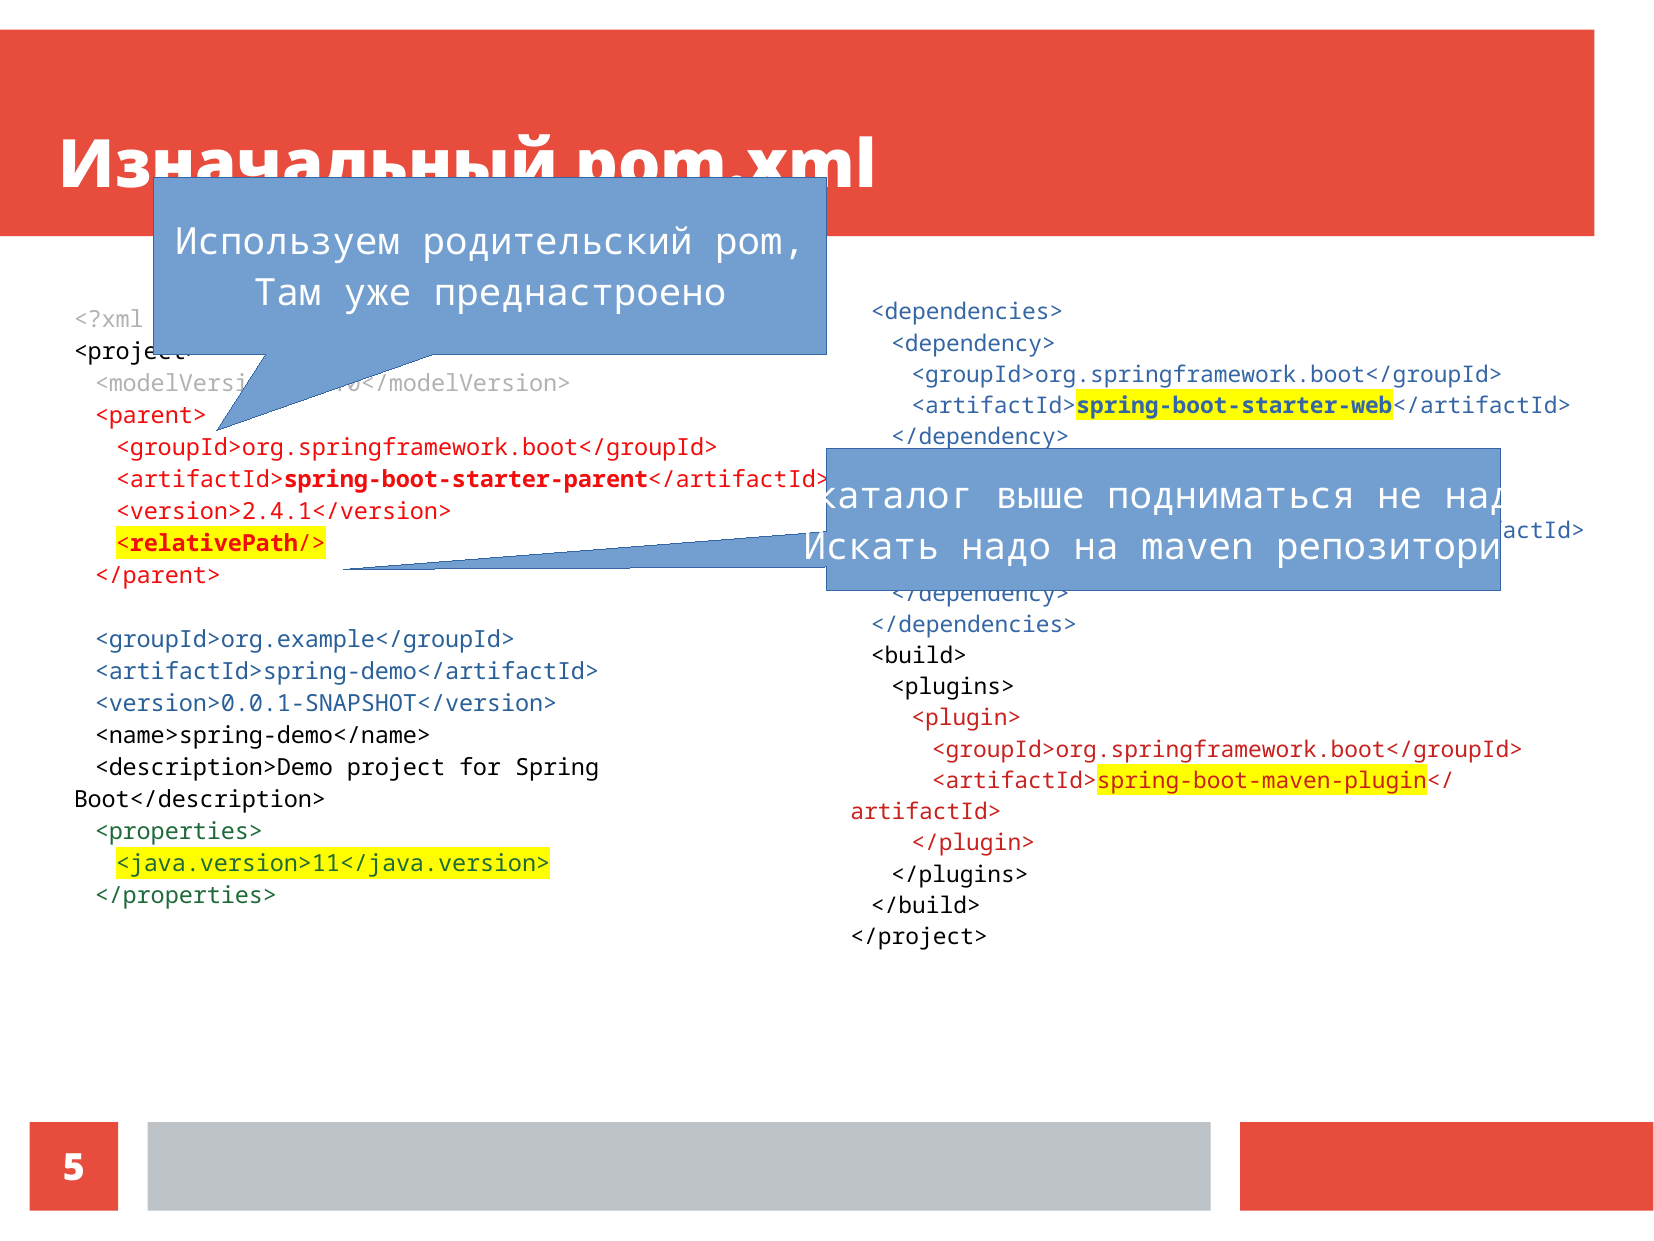

# Изначальный pom.xml
Используем родительский pom,
Там уже преднастроено
<?xml version="1.0" encoding="UTF-8"?>
<project>
	<modelVersion>4.0.0</modelVersion>
	<parent>
		<groupId>org.springframework.boot</groupId>
		<artifactId>spring-boot-starter-parent</artifactId>
		<version>2.4.1</version>
		<relativePath/>
	</parent>
	<groupId>org.example</groupId>
	<artifactId>spring-demo</artifactId>
	<version>0.0.1-SNAPSHOT</version>
	<name>spring-demo</name>
	<description>Demo project for Spring Boot</description>
	<properties>
		<java.version>11</java.version>
	</properties>
	<dependencies>
		<dependency>
			<groupId>org.springframework.boot</groupId>
			<artifactId>spring-boot-starter-web</artifactId>
		</dependency>
		<dependency>
			<groupId>org.springframework.boot</groupId>
			<artifactId>spring-boot-starter-test</artifactId>
			<scope>test</scope>
		</dependency>
	</dependencies>
	<build>
		<plugins>
			<plugin>
				<groupId>org.springframework.boot</groupId>
				<artifactId>spring-boot-maven-plugin</artifactId>
			</plugin>
		</plugins>
	</build>
</project>
В каталог выше подниматься не надо,
Искать надо на maven репозитории
5